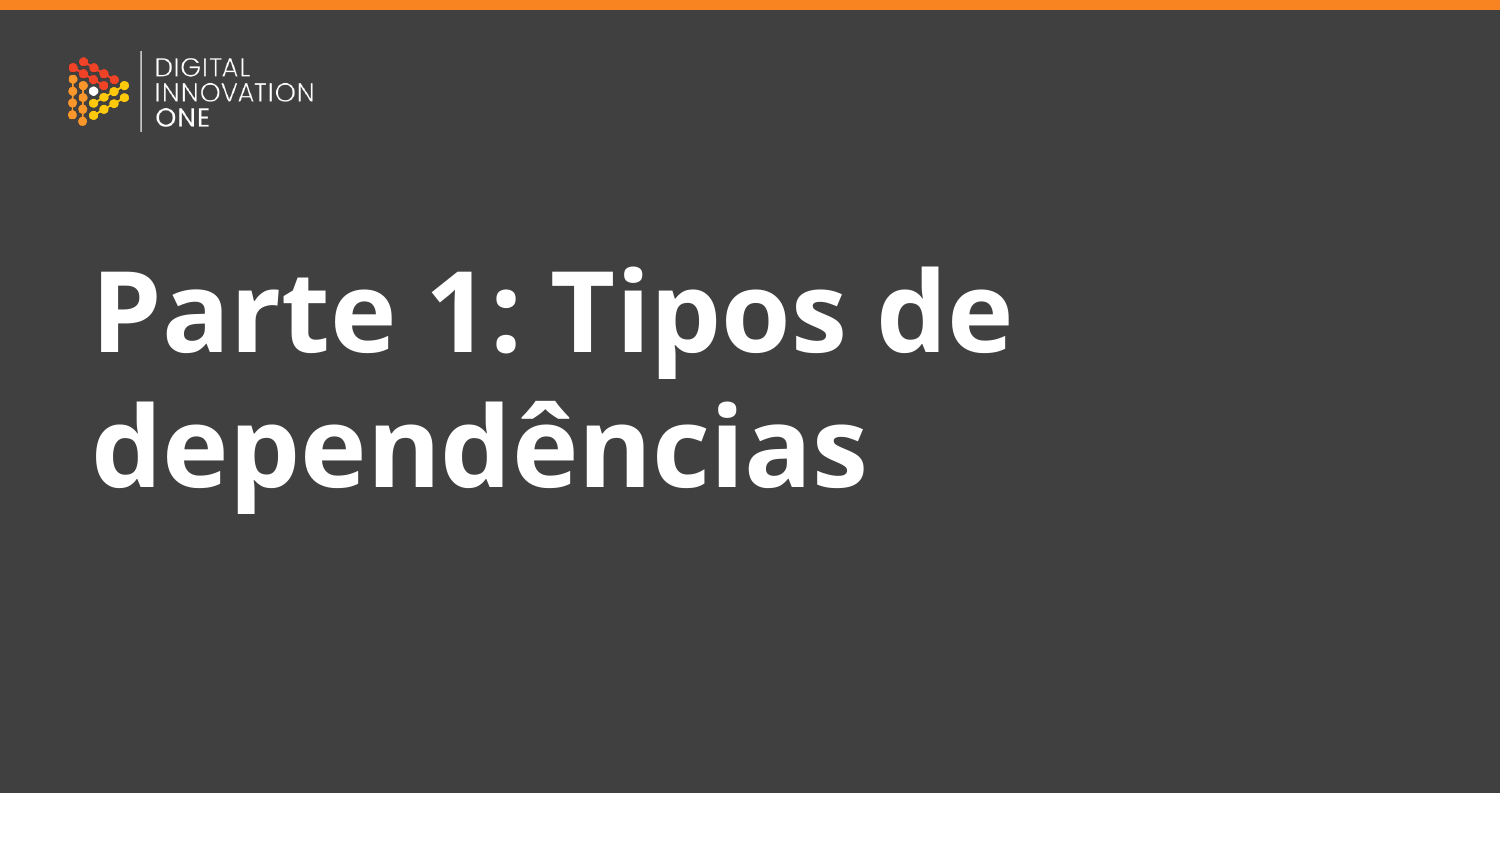

[Nome do curso]
Parte 1: Tipos de dependências
[Nome da aula]
# [Nome do palestrante] [Posição]